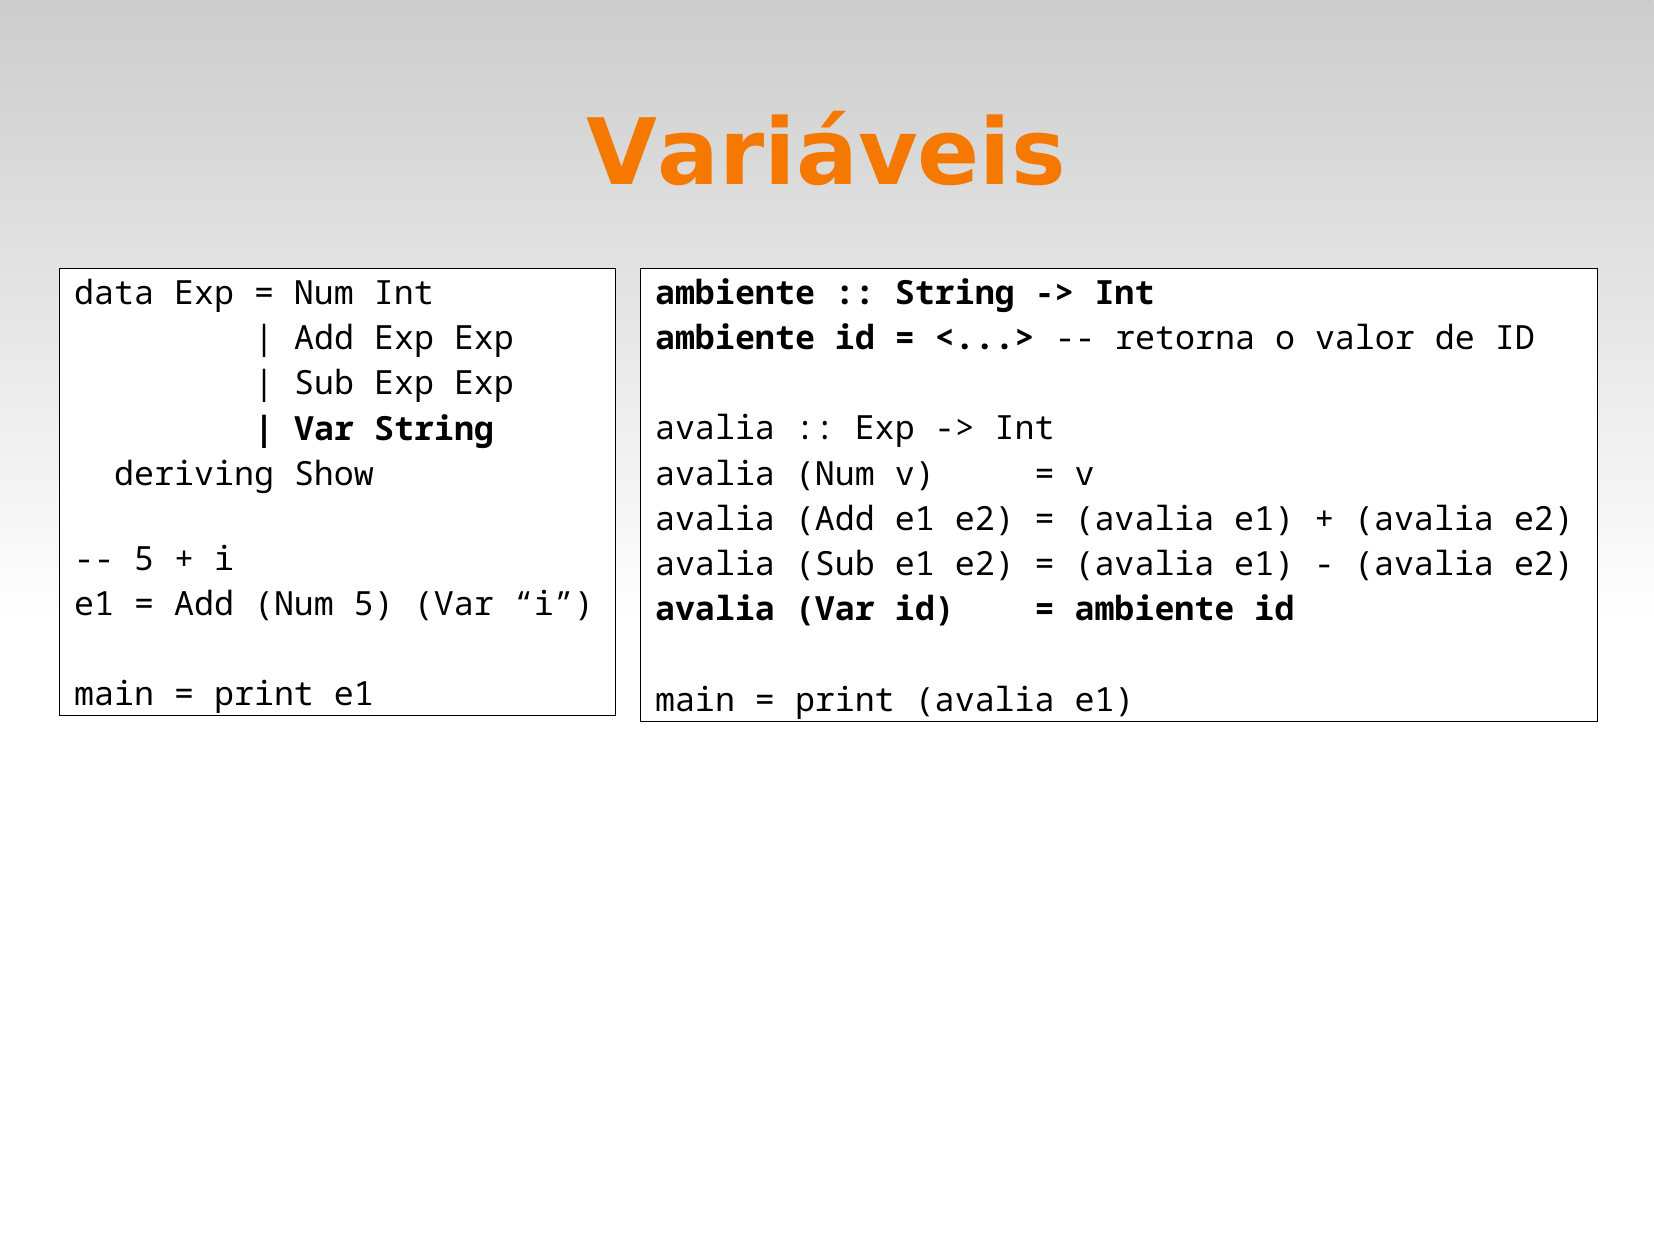

# Variáveis
ambiente :: String -> Int
ambiente id = <...> -- retorna o valor de ID
avalia :: Exp -> Int
avalia (Num v) = v
avalia (Add e1 e2) = (avalia e1) + (avalia e2)
avalia (Sub e1 e2) = (avalia e1) - (avalia e2)
avalia (Var id) = ambiente id
main = print (avalia e1)
data Exp = Num Int
 | Add Exp Exp
 | Sub Exp Exp
 | Var String
 deriving Show
-- 5 + i
e1 = Add (Num 5) (Var “i”)
main = print e1